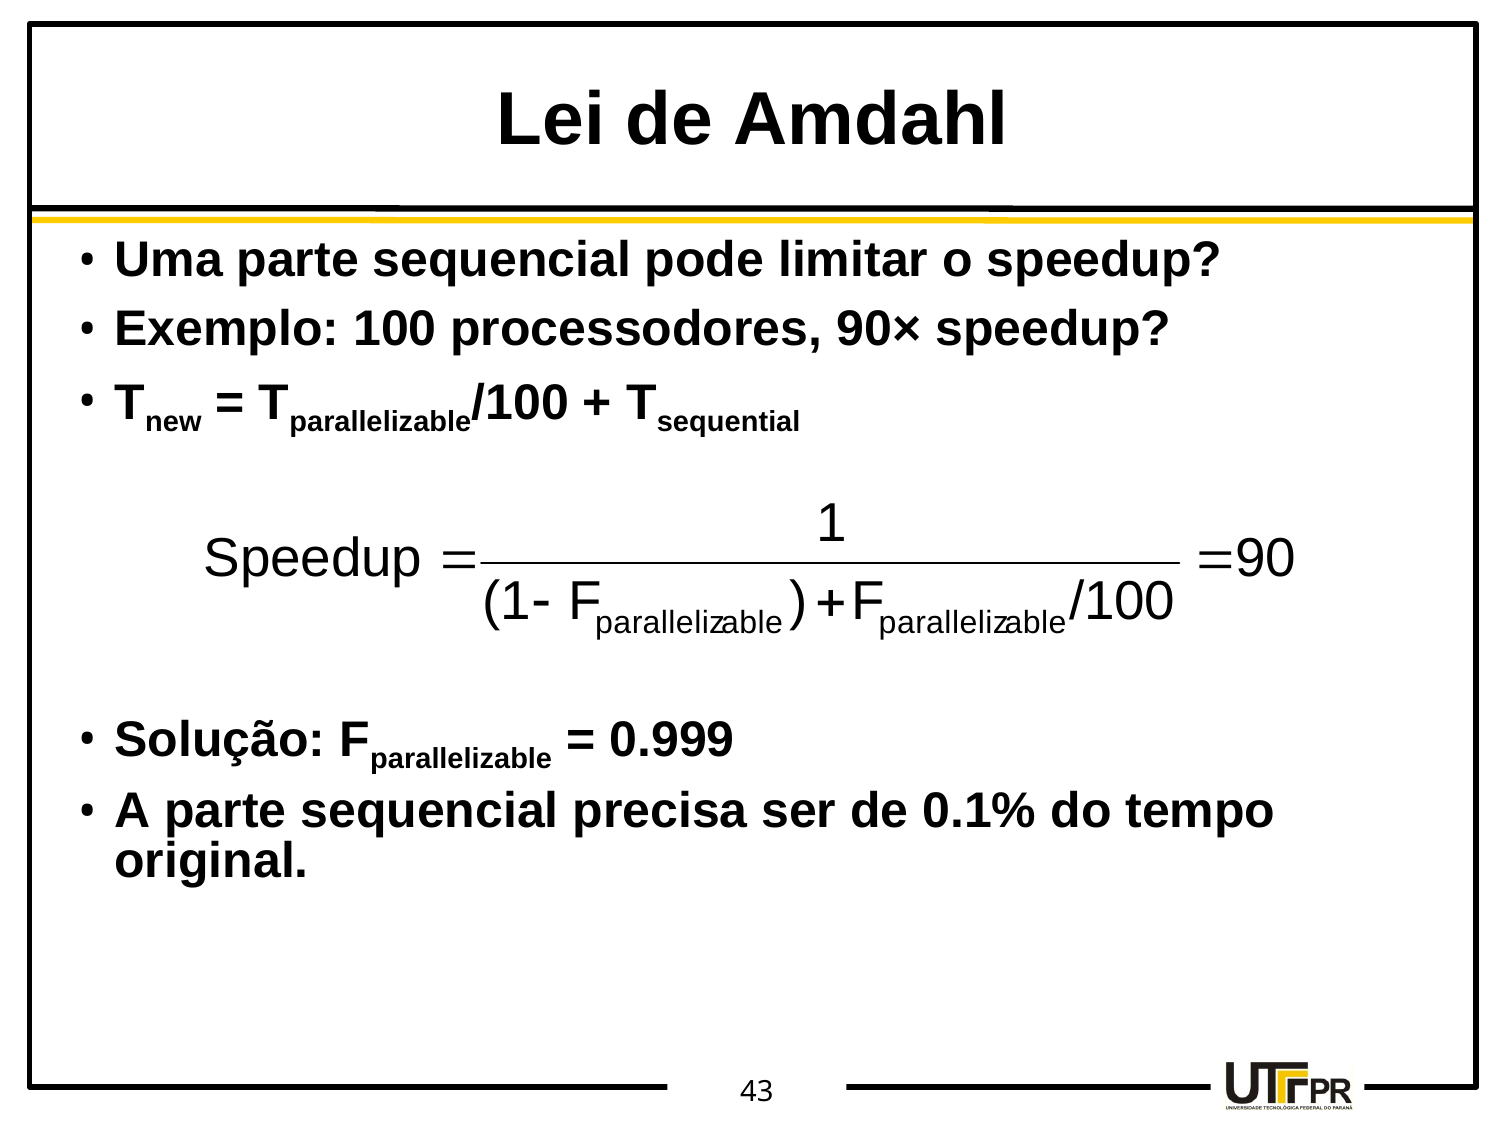

# Lei de Amdahl
Uma parte sequencial pode limitar o speedup?
Exemplo: 100 processodores, 90× speedup?
Tnew = Tparallelizable/100 + Tsequential
Solução: Fparallelizable = 0.999
A parte sequencial precisa ser de 0.1% do tempo original.